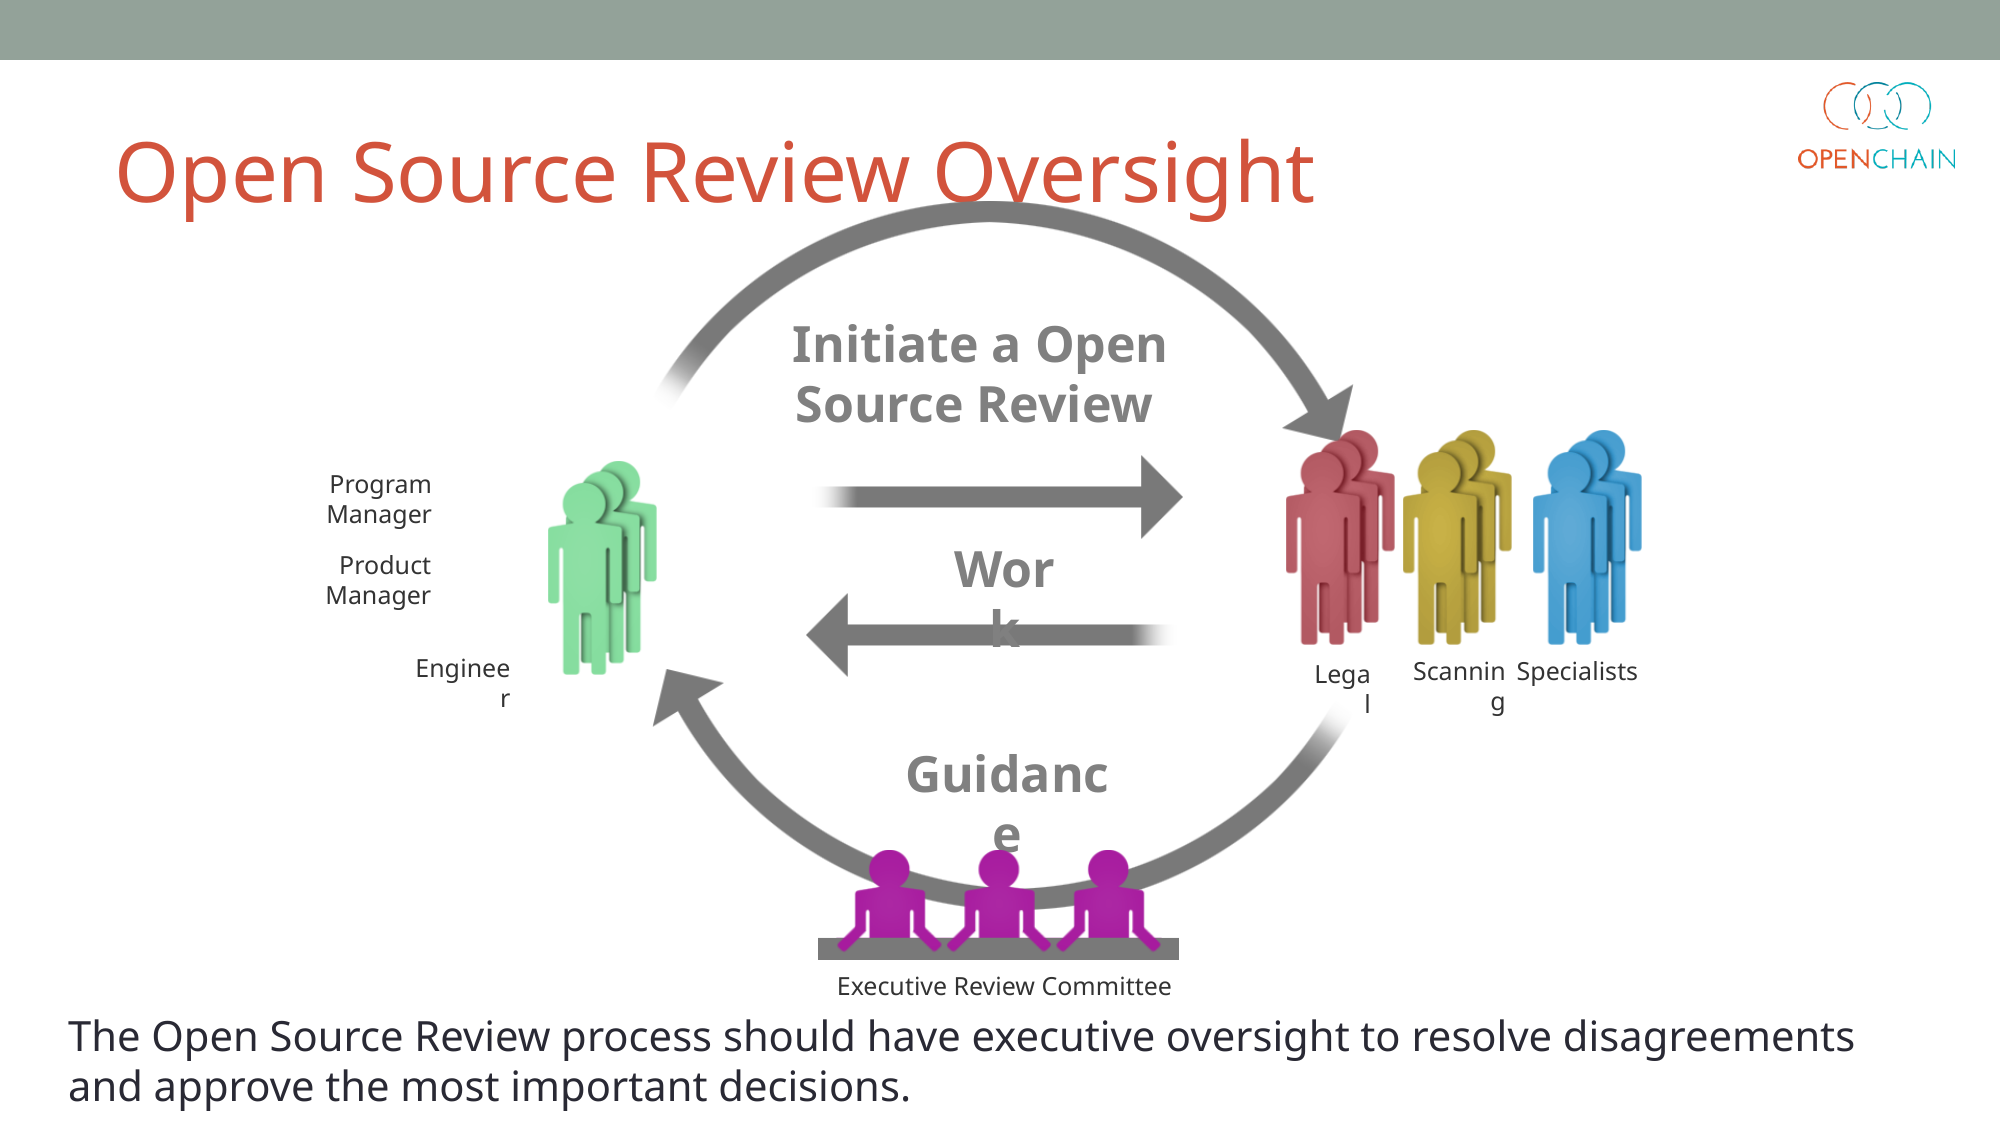

Open Source Review Oversight
Initiate a Open Source Review
Program Manager
Product Manager
 Engineer
Work
Scanning
Specialists
Legal
Guidance
Executive Review Committee
The Open Source Review process should have executive oversight to resolve disagreements and approve the most important decisions.